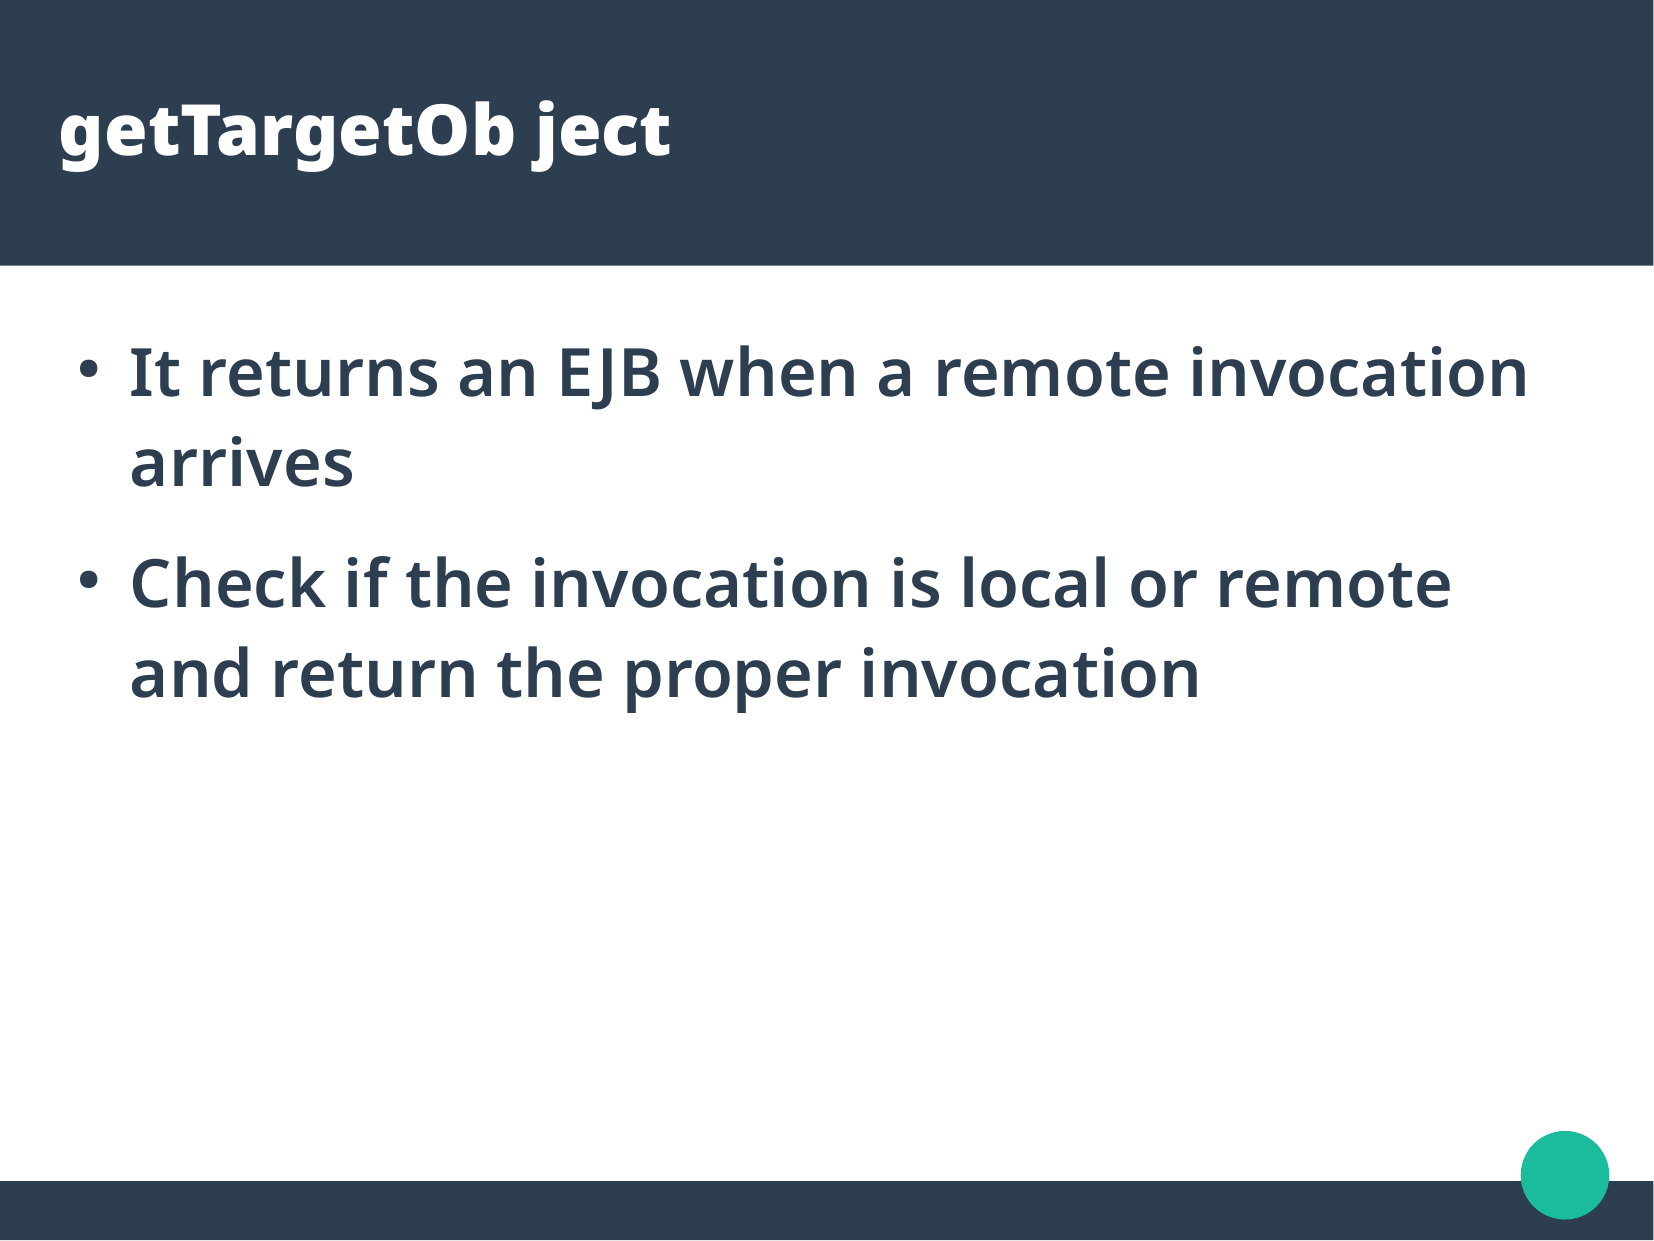

# getTargetOb ject
It returns an EJB when a remote invocation arrives
Check if the invocation is local or remote and return the proper invocation